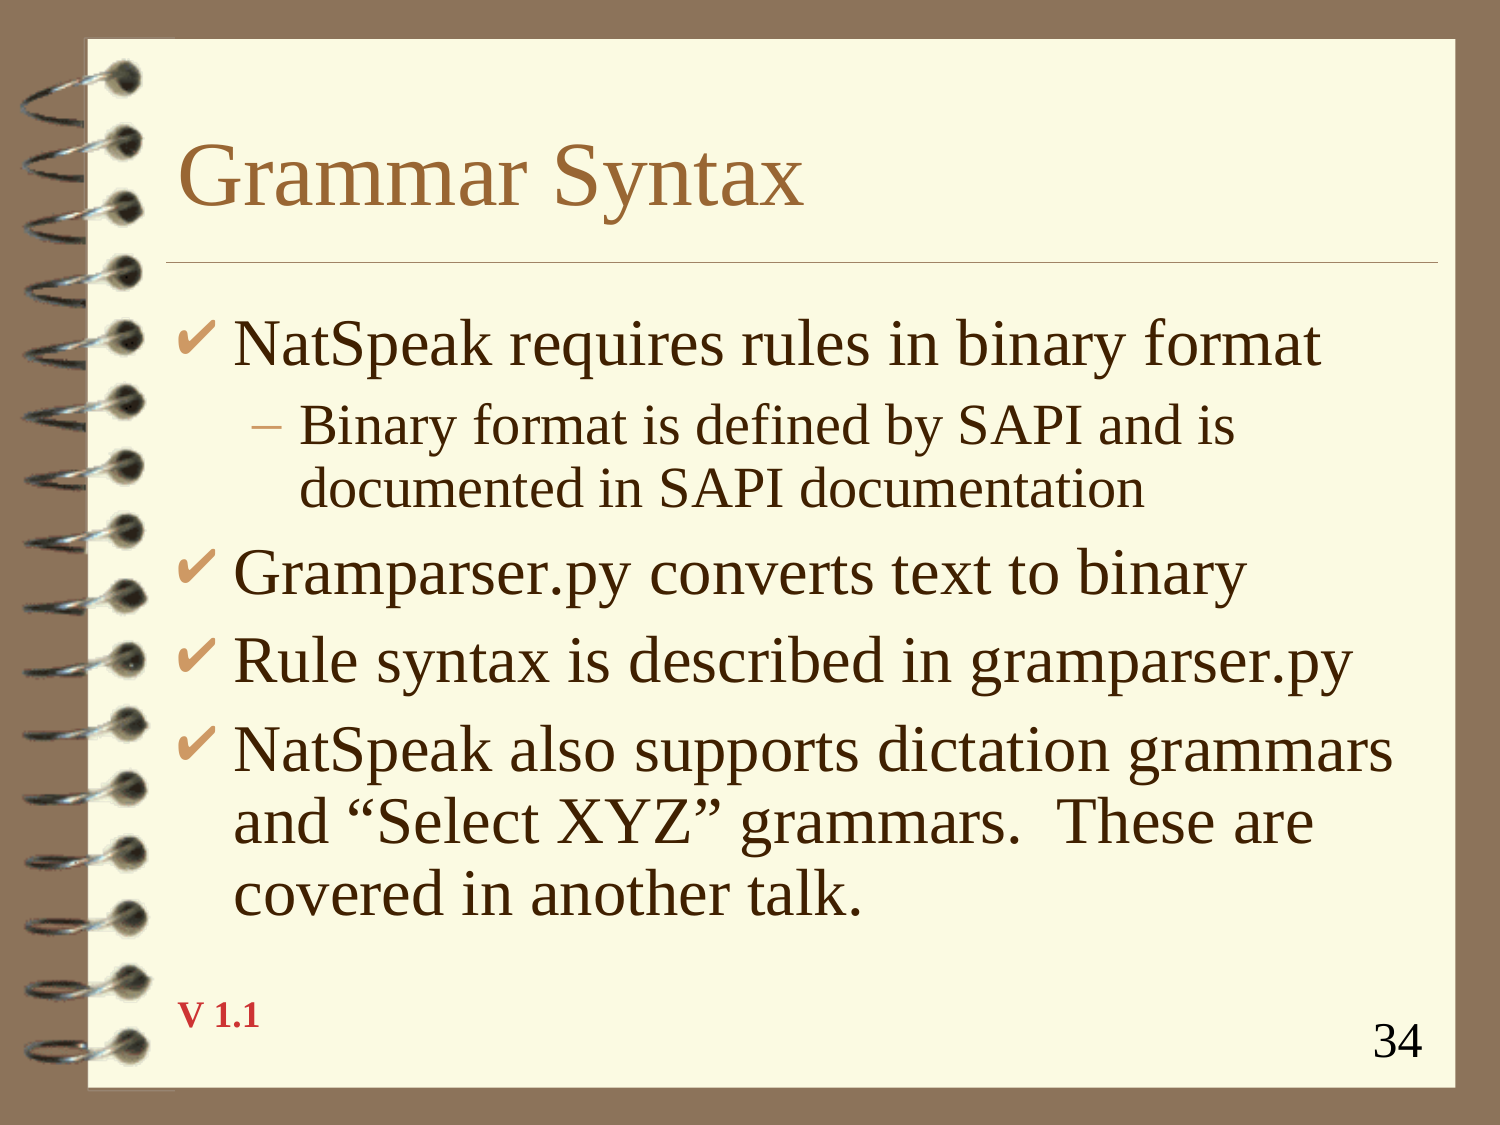

# Grammar Syntax
NatSpeak requires rules in binary format
Binary format is defined by SAPI and is documented in SAPI documentation
Gramparser.py converts text to binary
Rule syntax is described in gramparser.py
NatSpeak also supports dictation grammars and “Select XYZ” grammars. These are covered in another talk.
V 1.1
34